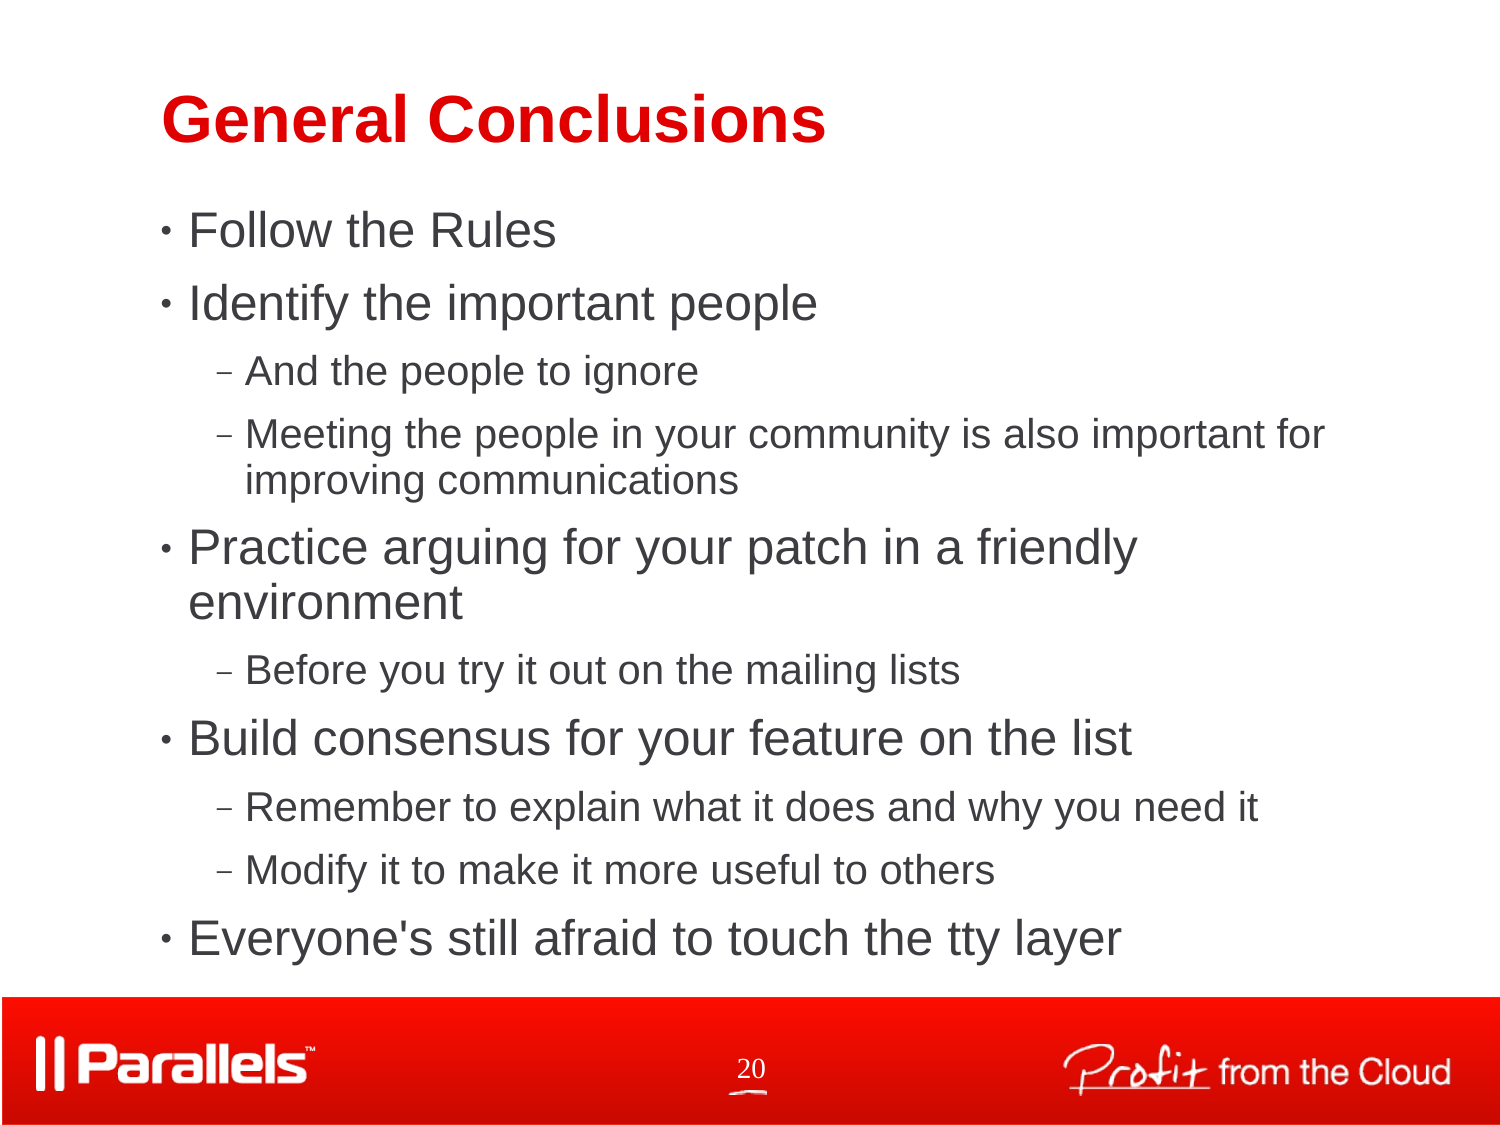

# General Conclusions
Follow the Rules
Identify the important people
And the people to ignore
Meeting the people in your community is also important for improving communications
Practice arguing for your patch in a friendly environment
Before you try it out on the mailing lists
Build consensus for your feature on the list
Remember to explain what it does and why you need it
Modify it to make it more useful to others
Everyone's still afraid to touch the tty layer